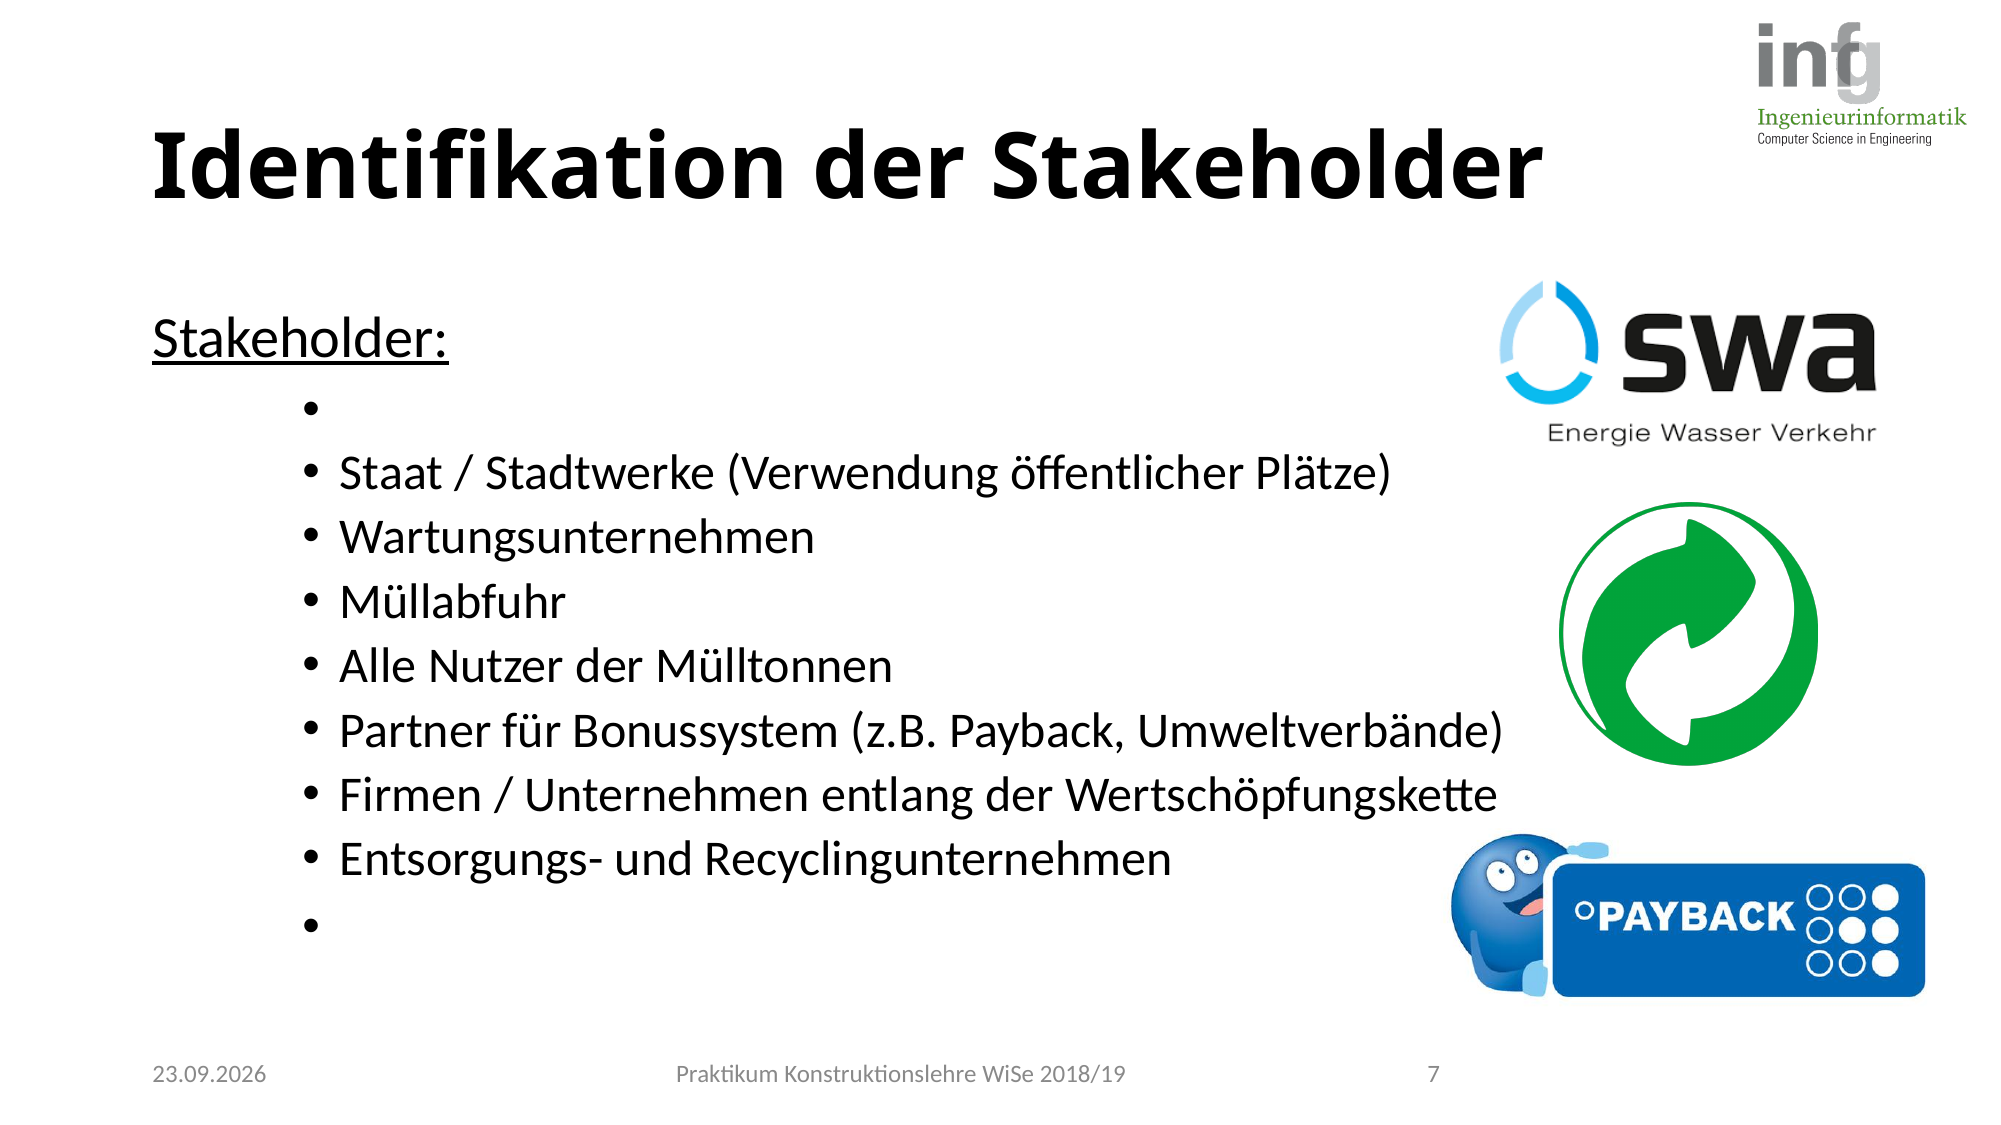

# Identifikation der Stakeholder
Stakeholder:
Staat / Stadtwerke (Verwendung öffentlicher Plätze)
Wartungsunternehmen
Müllabfuhr
Alle Nutzer der Mülltonnen
Partner für Bonussystem (z.B. Payback, Umweltverbände)
Firmen / Unternehmen entlang der Wertschöpfungskette
Entsorgungs- und Recyclingunternehmen
Praktikum Konstruktionslehre WiSe 2018/19
7